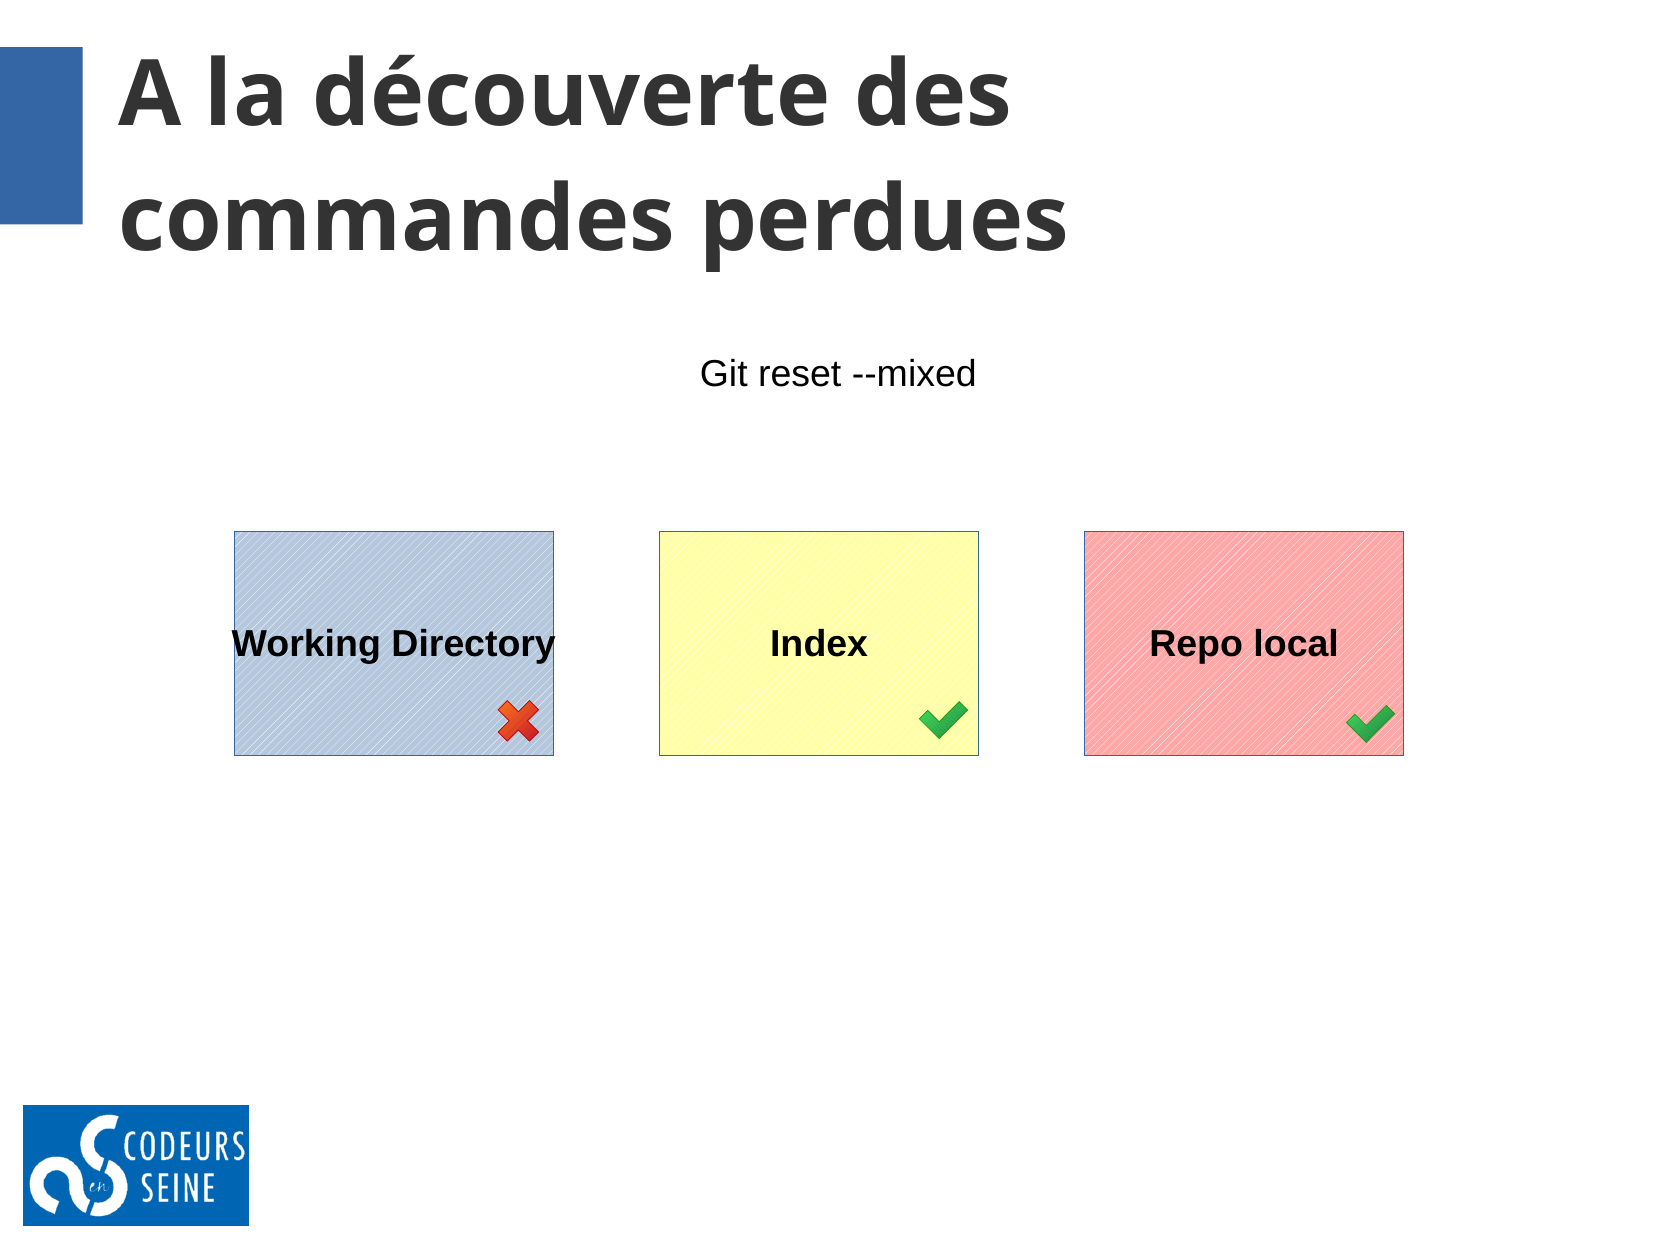

# A la découverte des commandes perdues
Git reset --mixed
Working Directory
Index
Repo local